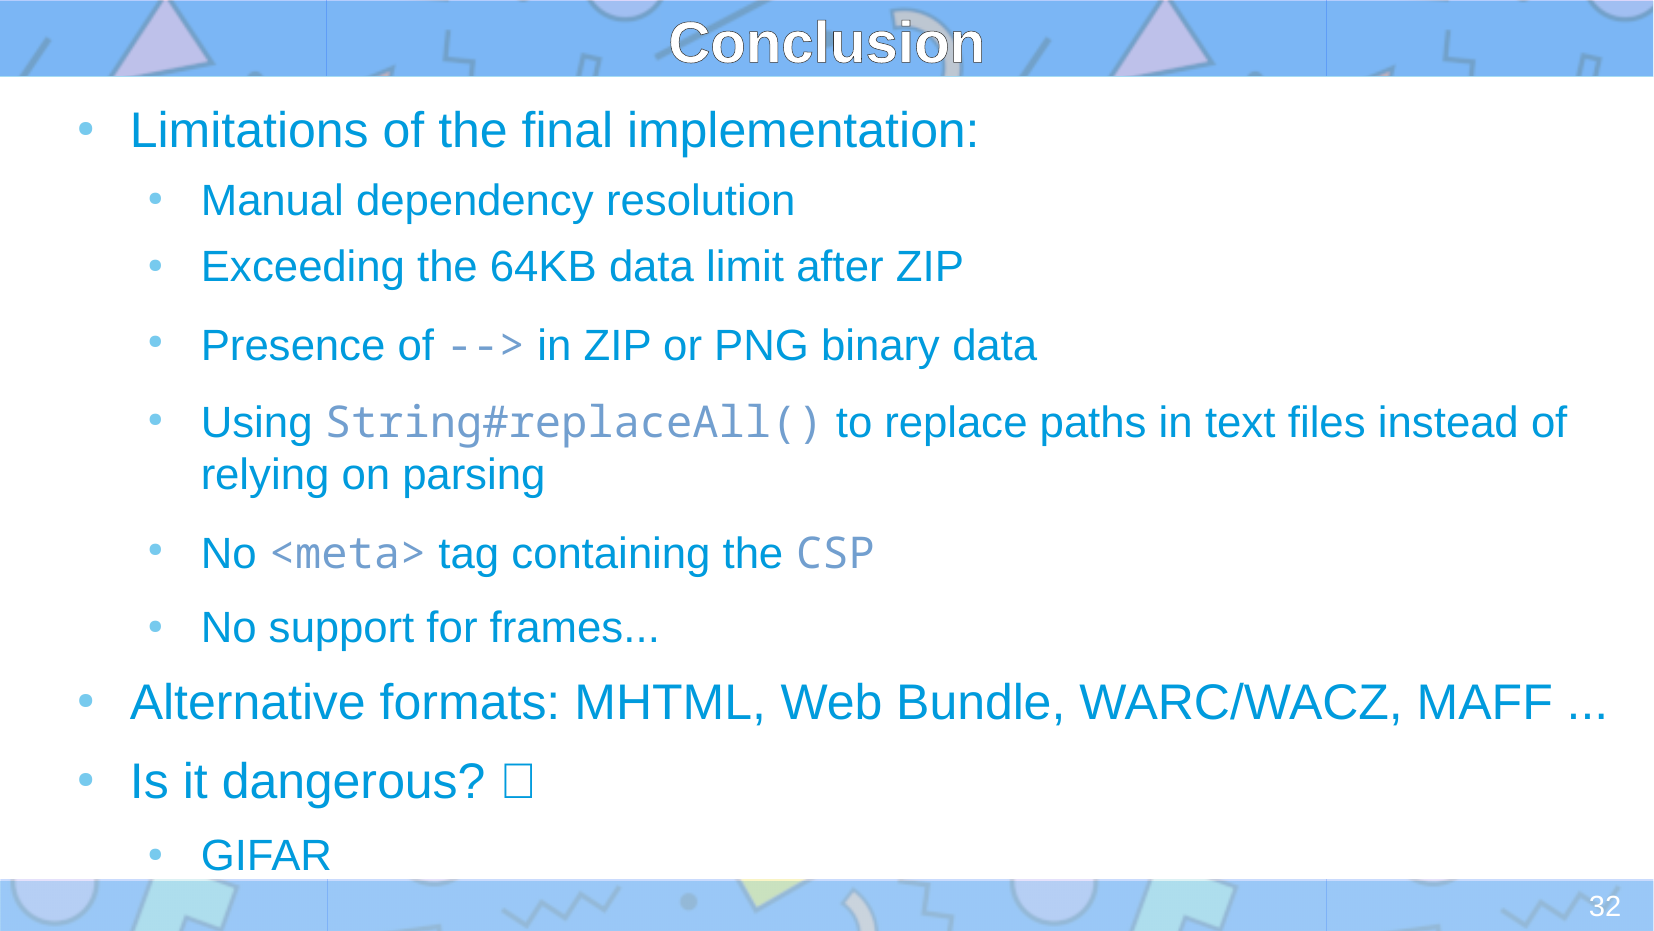

# Conclusion
Limitations of the final implementation:
Manual dependency resolution
Exceeding the 64KB data limit after ZIP
Presence of --> in ZIP or PNG binary data
Using String#replaceAll() to replace paths in text files instead of relying on parsing
No <meta> tag containing the CSP
No support for frames...
Alternative formats: MHTML, Web Bundle, WARC/WACZ, MAFF ...
Is it dangerous? 🤷
GIFAR
32